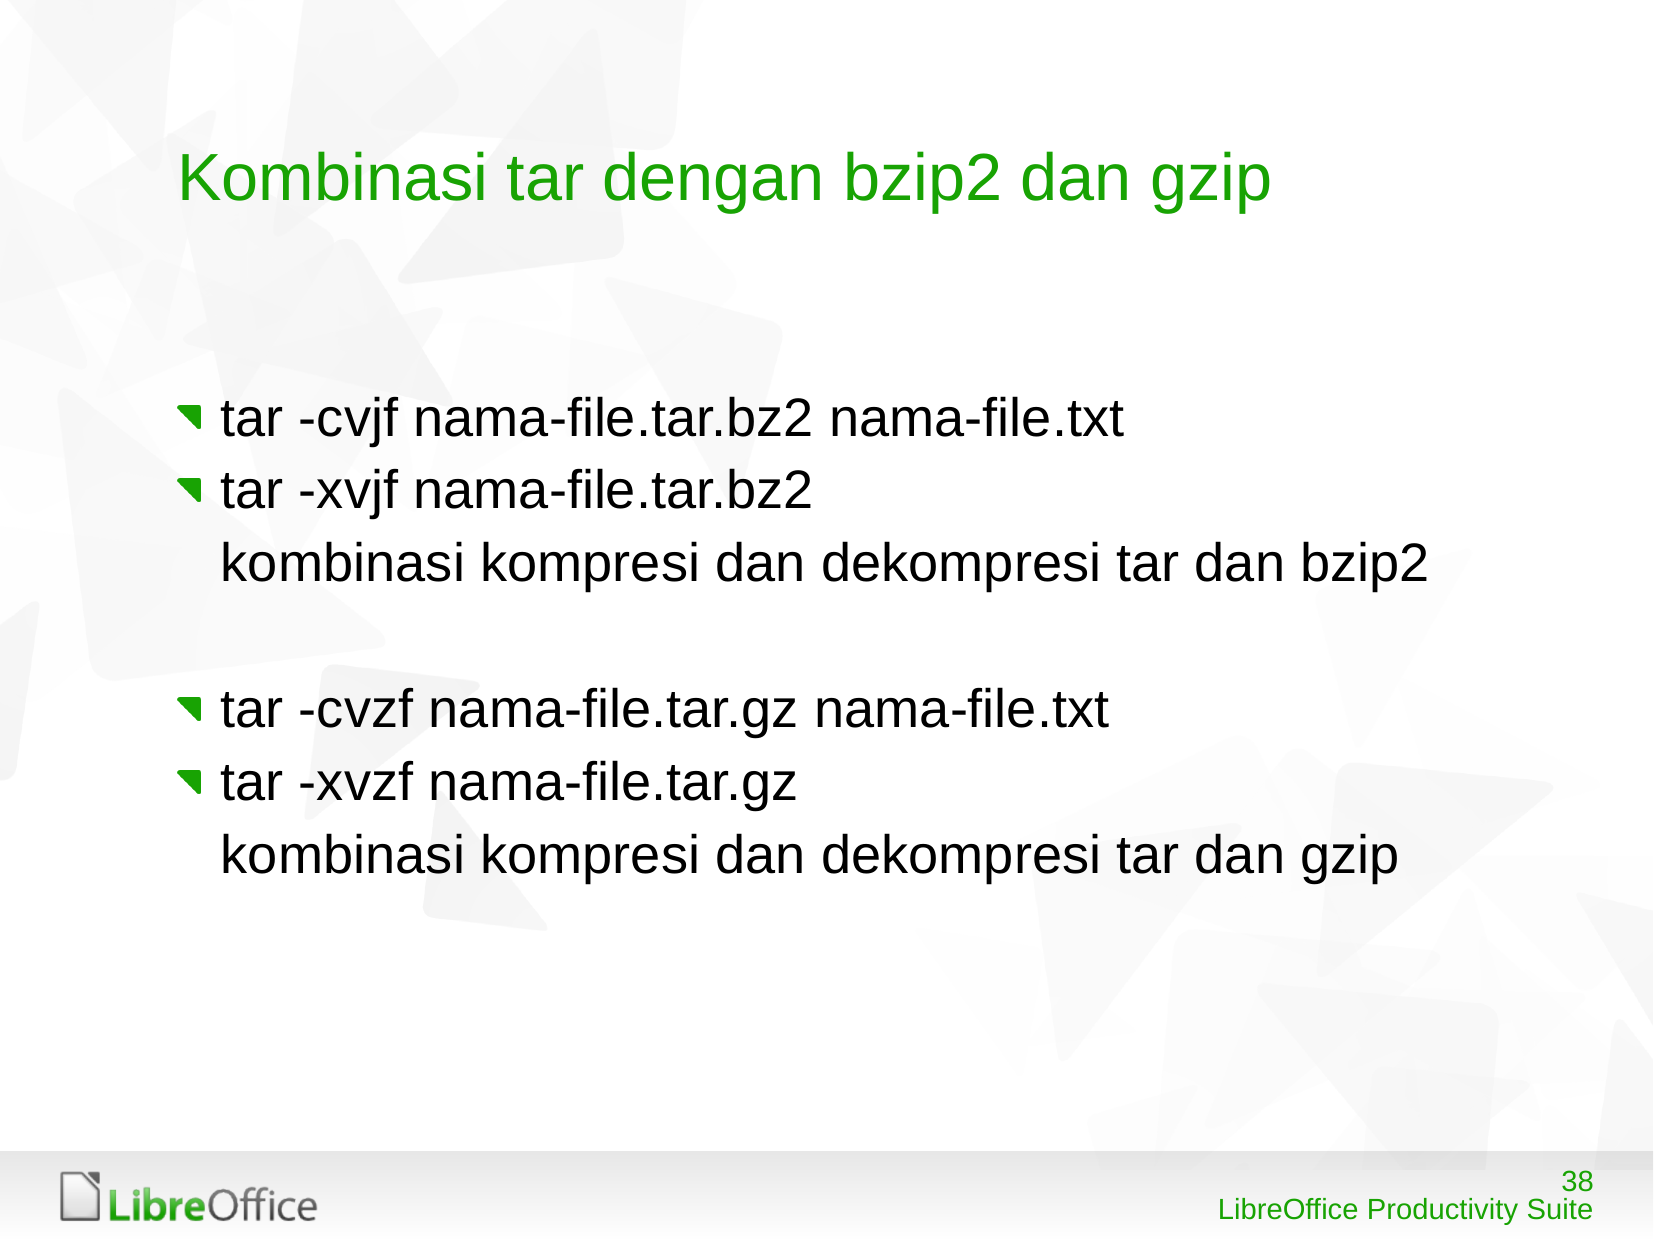

# Kombinasi tar dengan bzip2 dan gzip
tar -cvjf nama-file.tar.bz2 nama-file.txt
tar -xvjf nama-file.tar.bz2
kombinasi kompresi dan dekompresi tar dan bzip2
tar -cvzf nama-file.tar.gz nama-file.txt
tar -xvzf nama-file.tar.gz
kombinasi kompresi dan dekompresi tar dan gzip
38
LibreOffice Productivity Suite